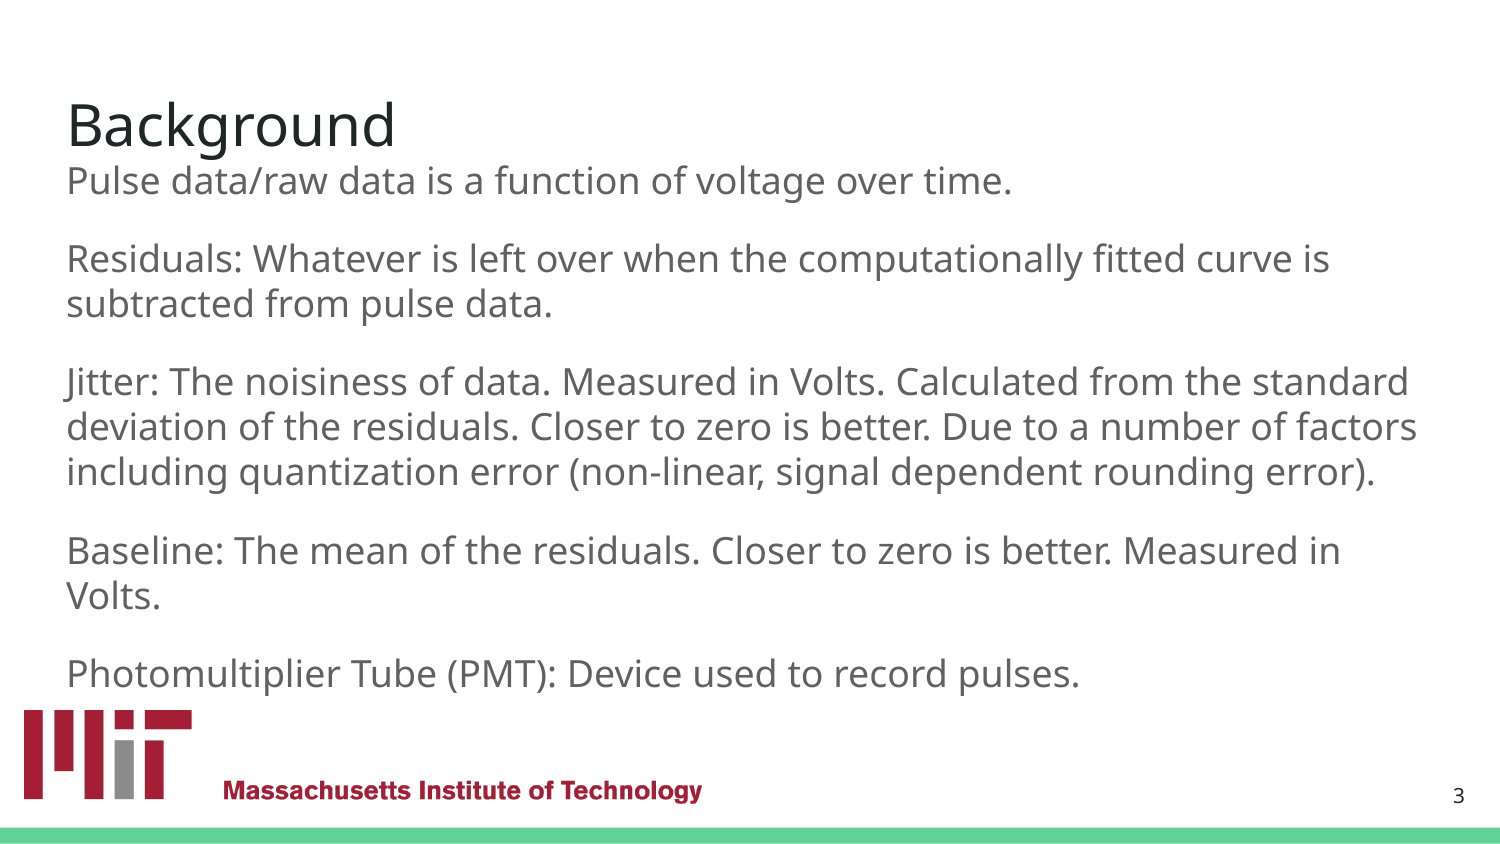

# Background
Pulse data/raw data is a function of voltage over time.
Residuals: Whatever is left over when the computationally fitted curve is subtracted from pulse data.
Jitter: The noisiness of data. Measured in Volts. Calculated from the standard deviation of the residuals. Closer to zero is better. Due to a number of factors including quantization error (non-linear, signal dependent rounding error).
Baseline: The mean of the residuals. Closer to zero is better. Measured in Volts.
Photomultiplier Tube (PMT): Device used to record pulses.